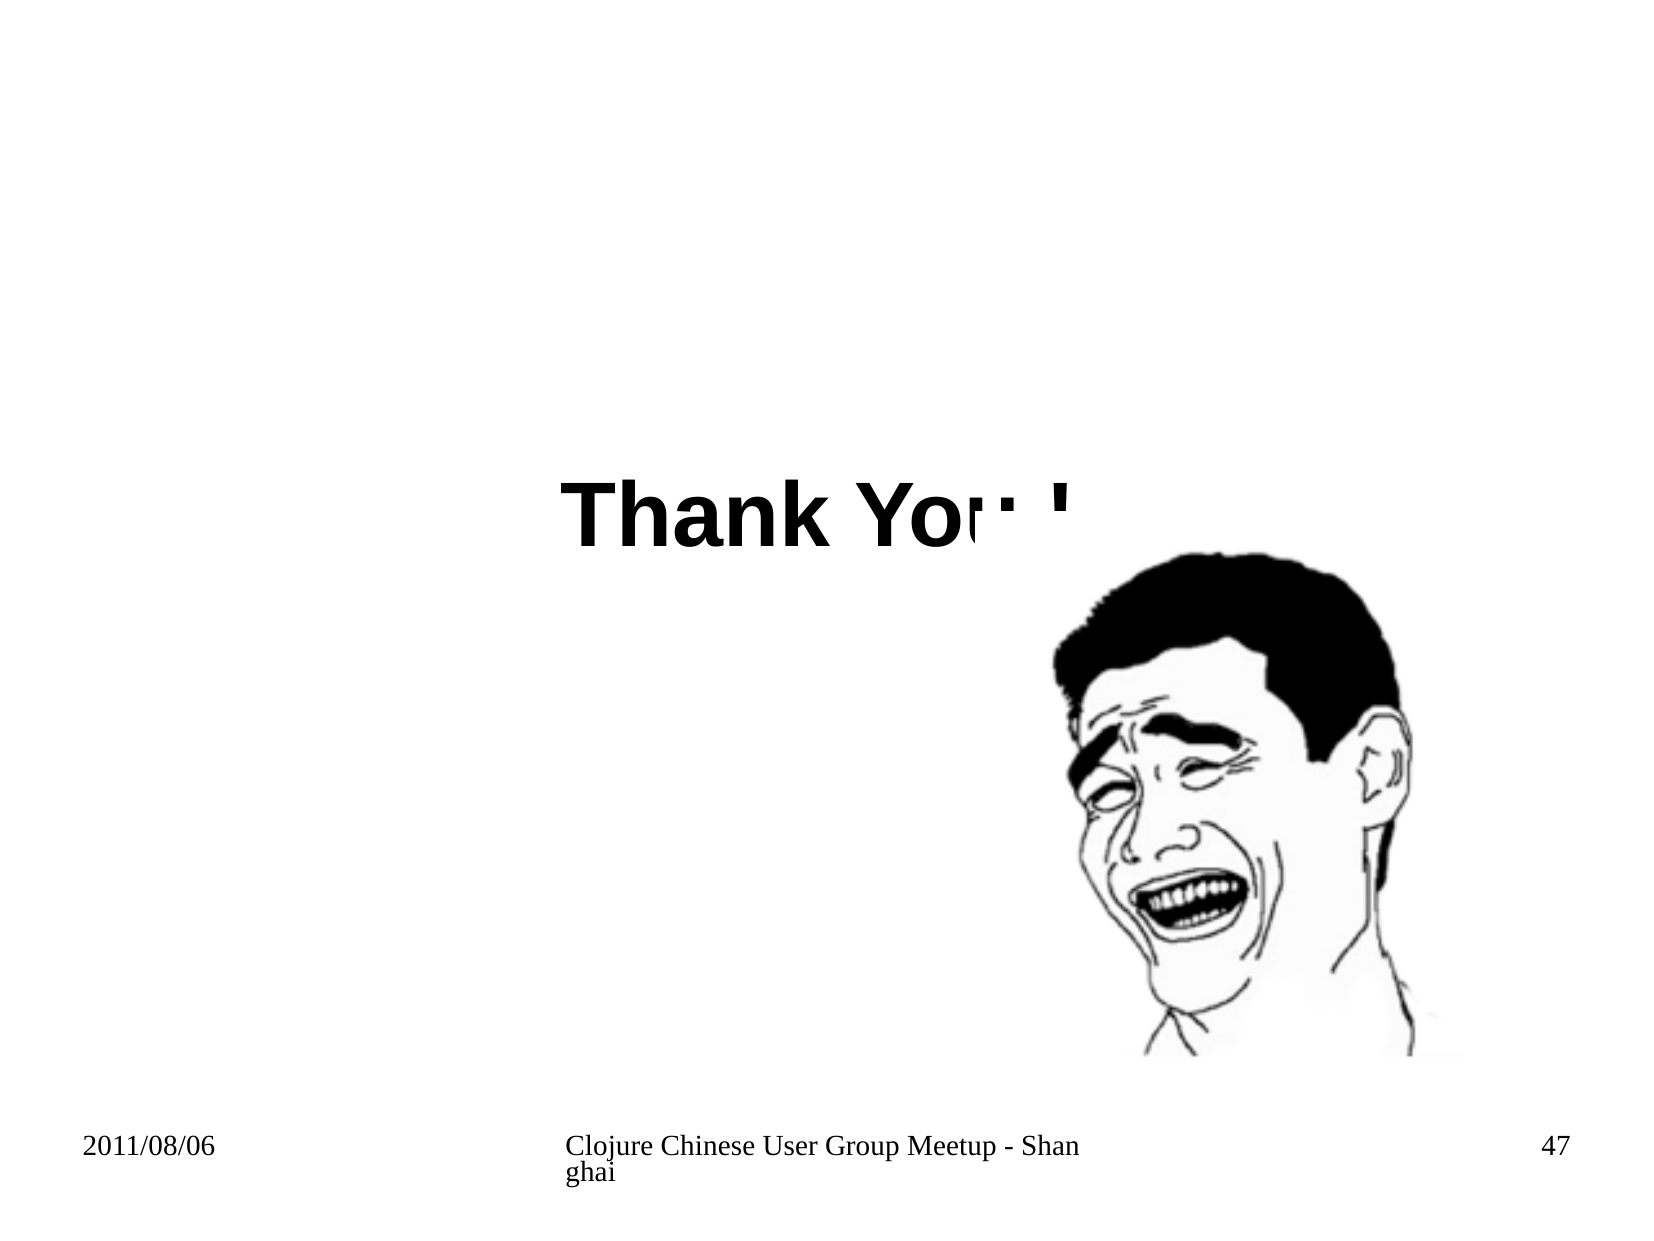

# Thank You !
2011/08/06
Clojure Chinese User Group Meetup - Shanghai
47